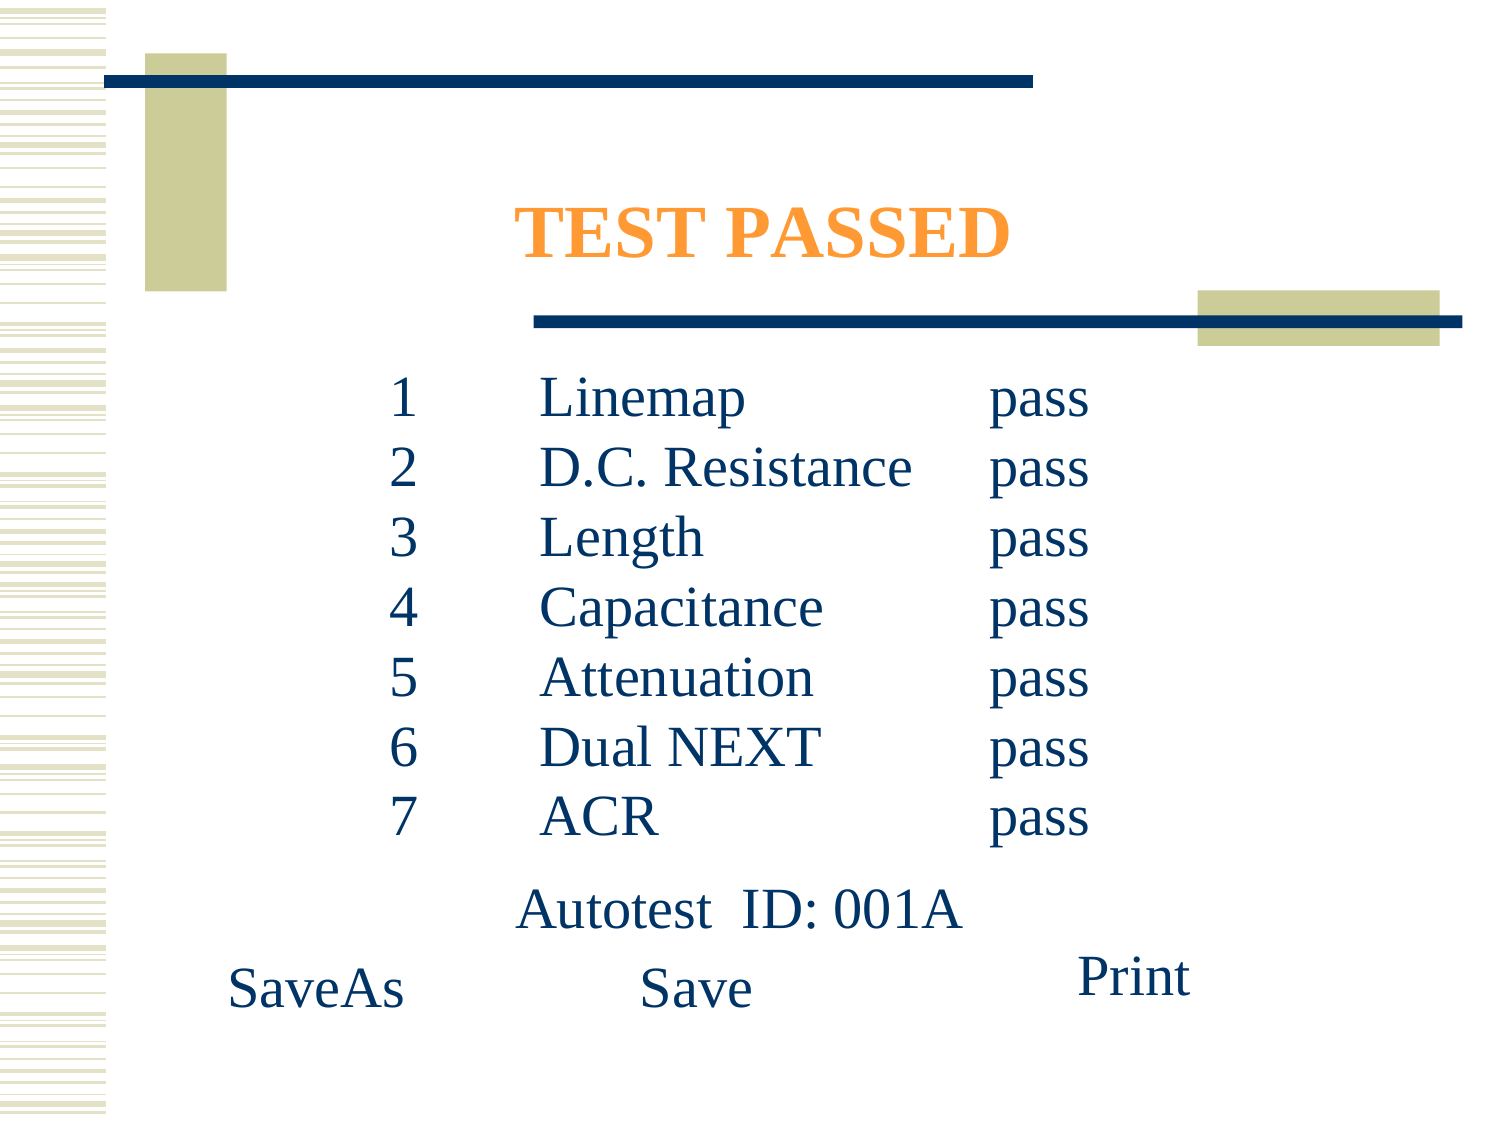

TEST PASSED
1	Linemap		pass
2	D.C. Resistance	pass
3	Length		pass
4	Capacitance		pass
5	Attenuation		pass
6	Dual NEXT		pass
7	ACR			pass
Autotest ID: 001A
Print
SaveAs
Save